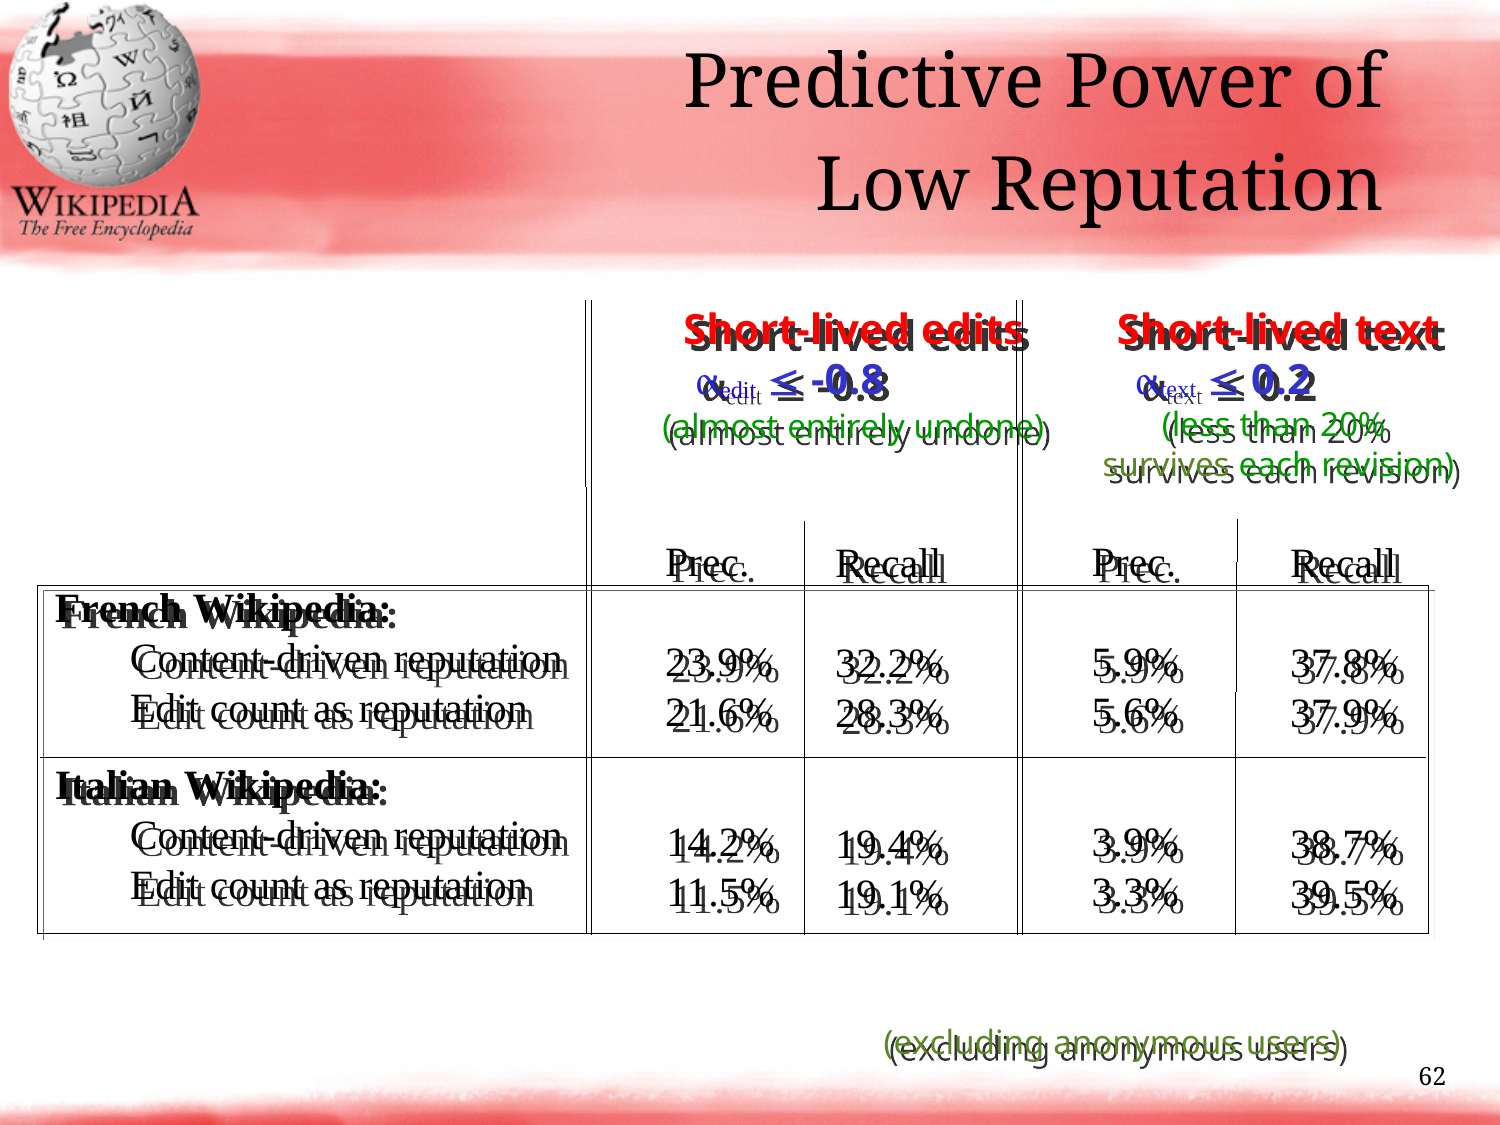

# Predictive Power of Low Reputation
Short-lived text
text  0.2
(less than 20%
survives each revision)
Short-lived edits
edit  -0.8
(almost entirely undone)
Prec.
23.9%
21.6%
Prec.
5.9%
5.6%
Recall
32.2%
28.3%
Recall
37.8%
37.9%
French Wikipedia:
	Content-driven reputation
	Edit count as reputation
Italian Wikipedia:
	Content-driven reputation
	Edit count as reputation
14.2%
11.5%
3.9%
3.3%
19.4%
19.1%
38.7%
39.5%
(excluding anonymous users)
62
Short-lived text
text · 0.2
(less than 20%
survives each revision)
Short-lived text
text · 0.2
(less than 20%
survives each revision)
Short-lived text
text · 0.2
(less than 20%
survives each revision)
Short-lived text
text · 0.2
(less than 20%
survives each revision)
Short-lived text
text · 0.2
(less than 20%
survives each revision)